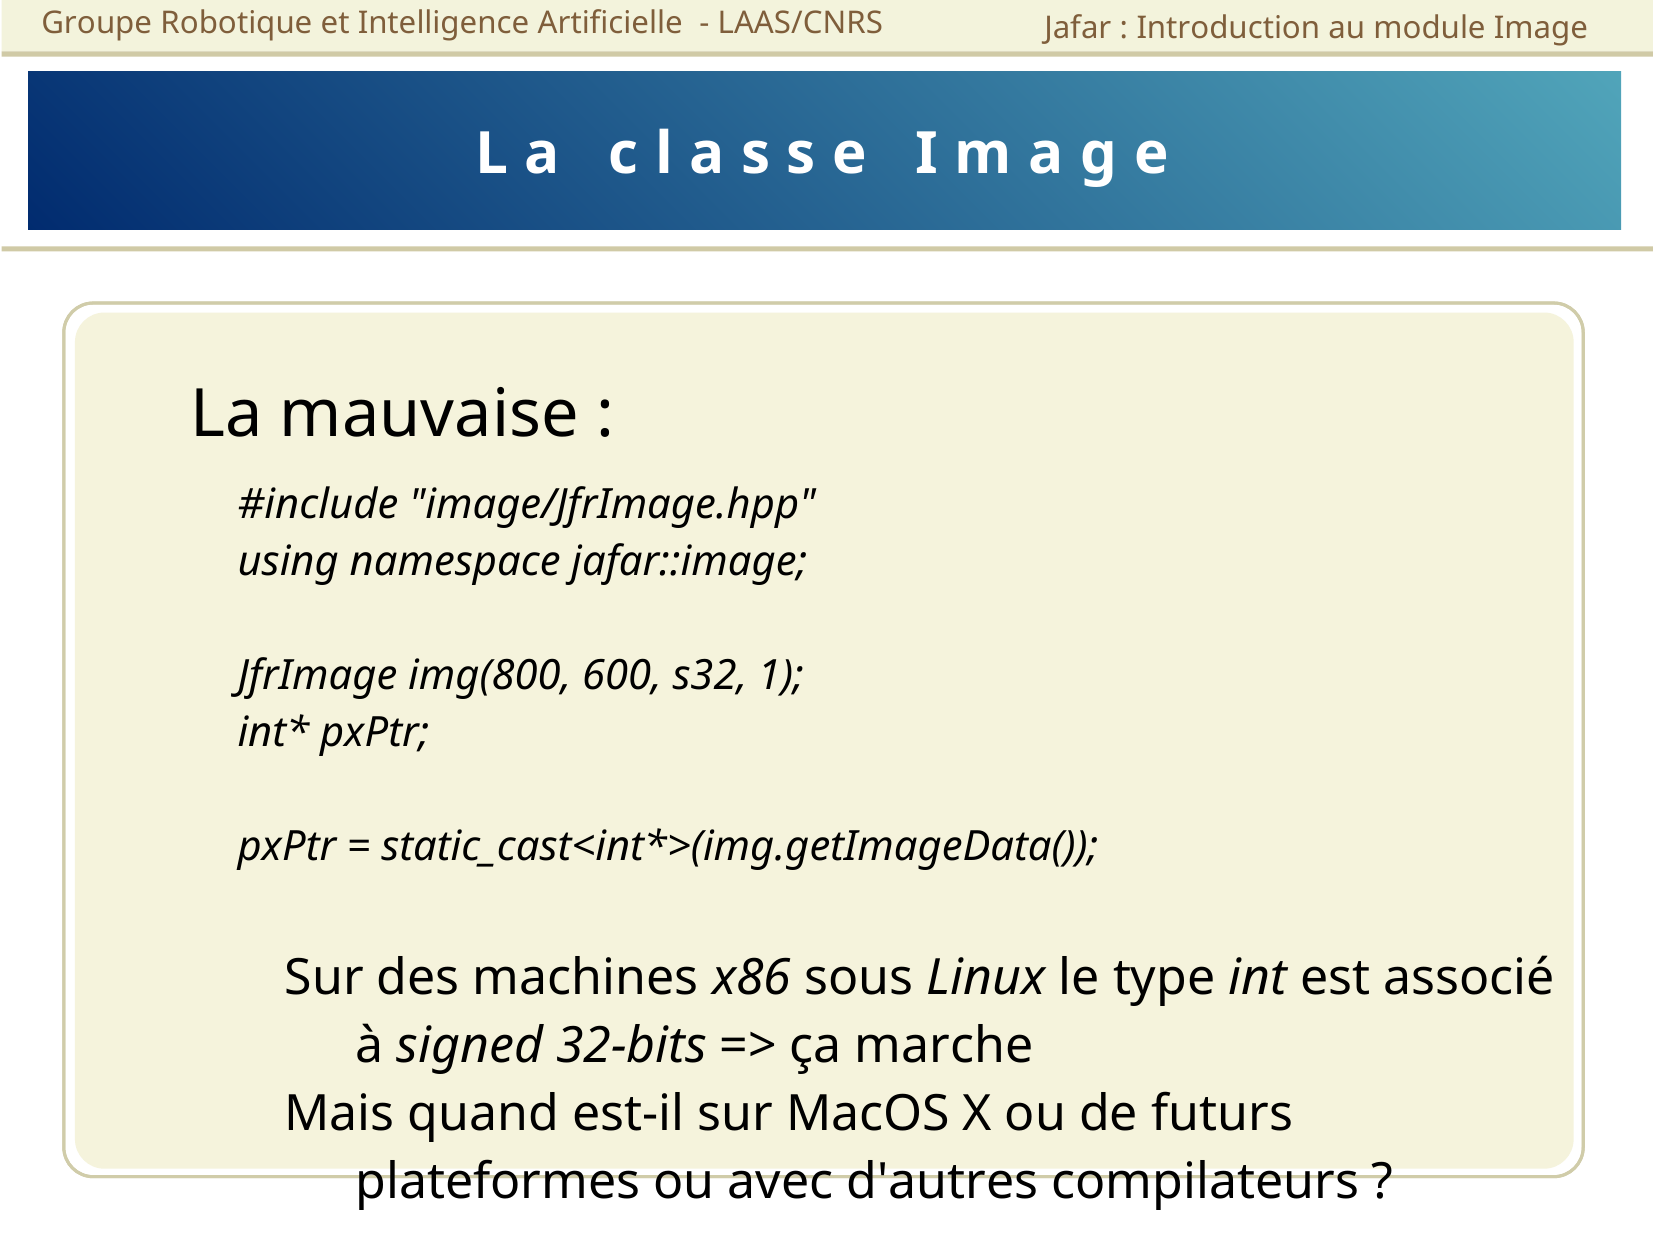

# La classe Image
La mauvaise :
#include "image/JfrImage.hpp"
using namespace jafar::image;
JfrImage img(800, 600, s32, 1);
int* pxPtr;
pxPtr = static_cast<int*>(img.getImageData());
Sur des machines x86 sous Linux le type int est associé à signed 32-bits => ça marche
Mais quand est-il sur MacOS X ou de futurs plateformes ou avec d'autres compilateurs ?